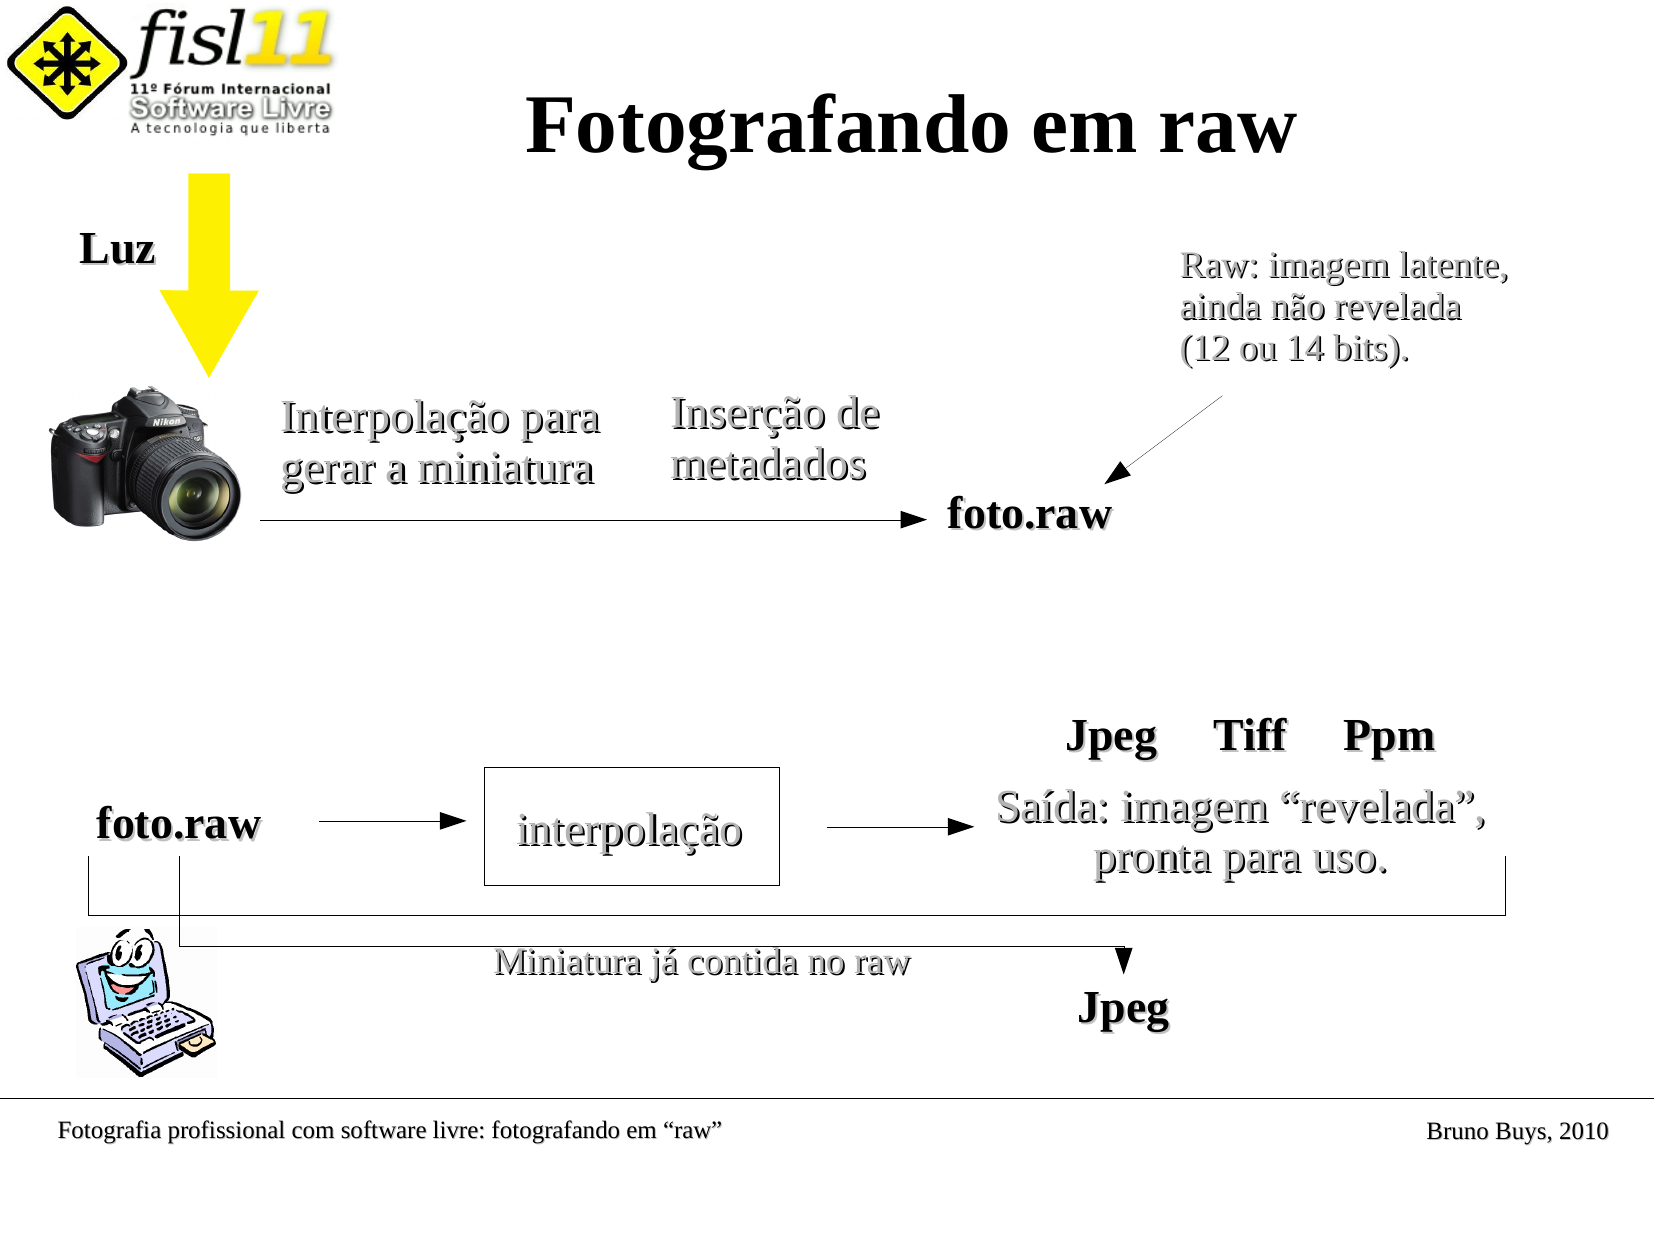

Fotografando em raw
Luz
Raw: imagem latente,
ainda não revelada
(12 ou 14 bits).
Inserção de
metadados
Interpolação para
gerar a miniatura
foto.raw
Jpeg Tiff Ppm
Saída: imagem “revelada”,
pronta para uso.
foto.raw
interpolação
Miniatura já contida no raw
Jpeg
Fotografia profissional com software livre: fotografando em “raw”
Bruno Buys, 2010